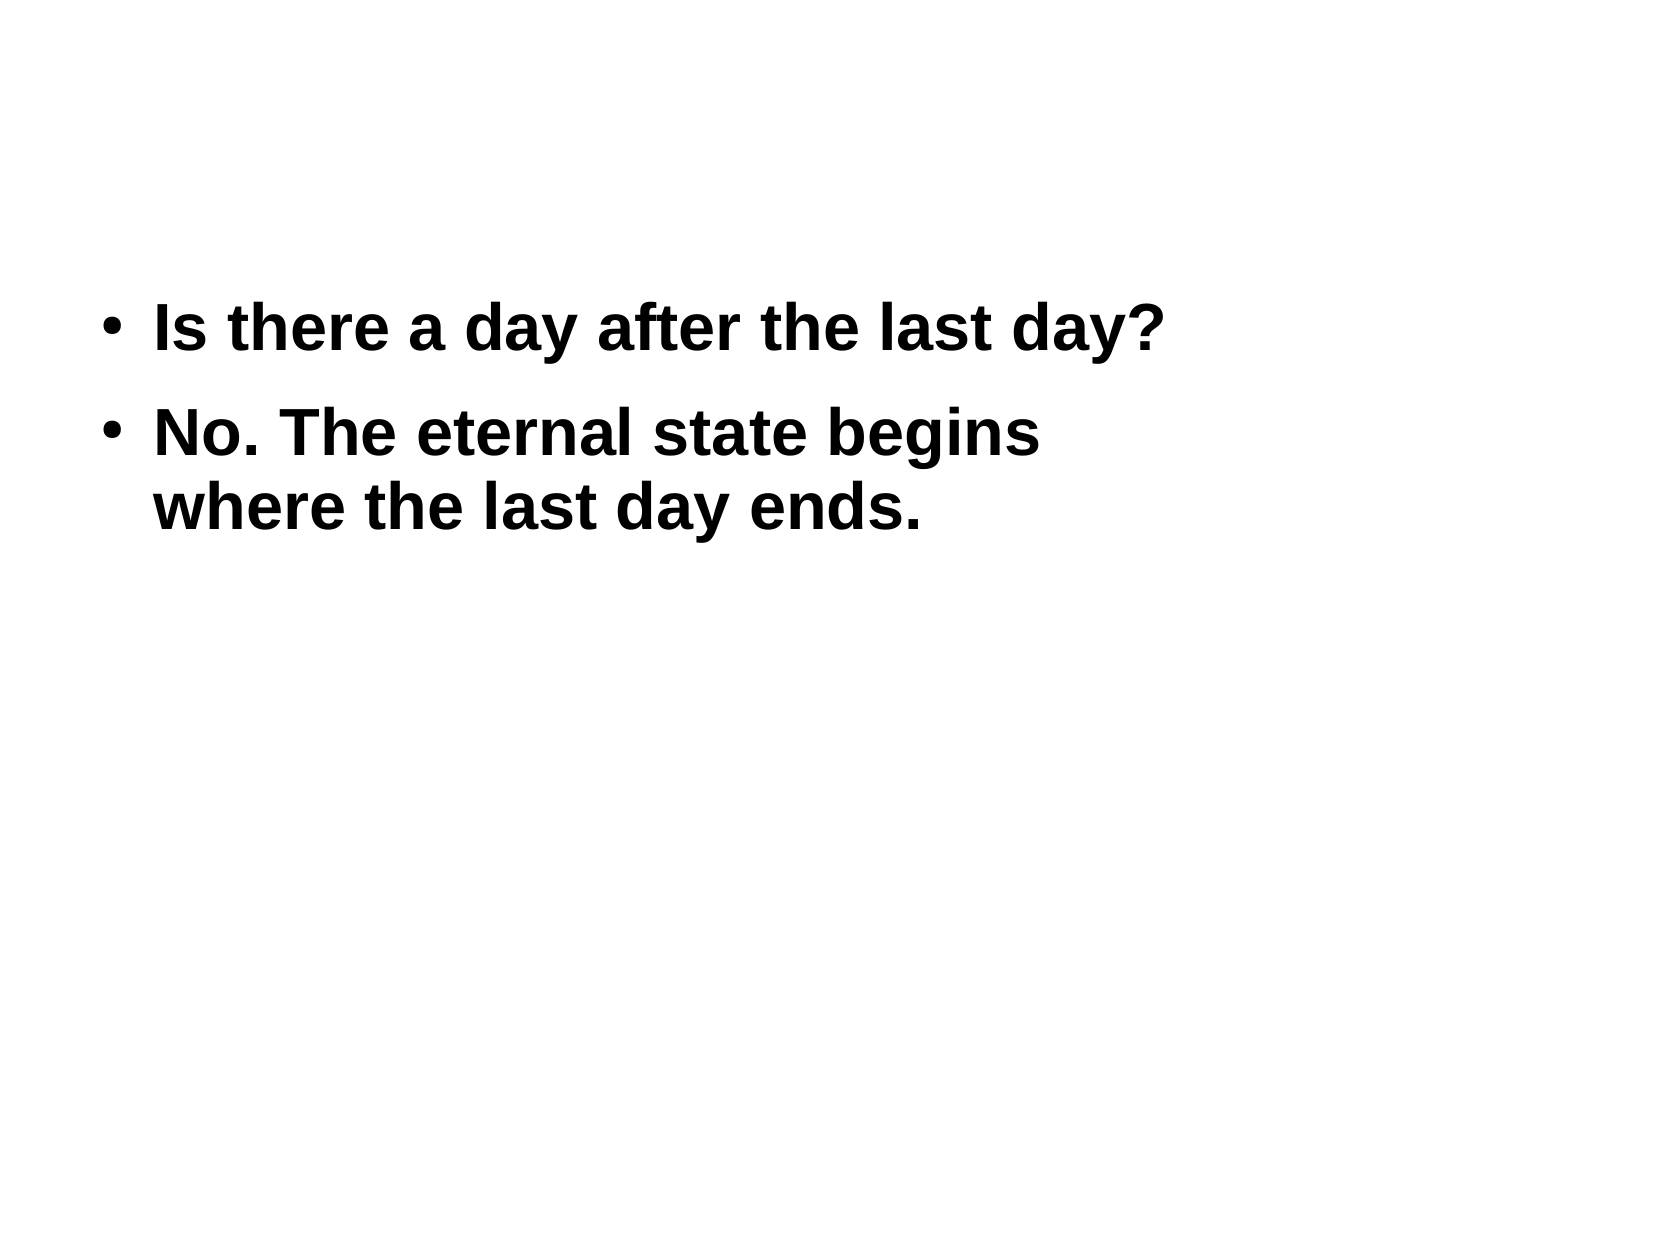

#
Is there a day after the last day?
No. The eternal state begins
where the last day ends.